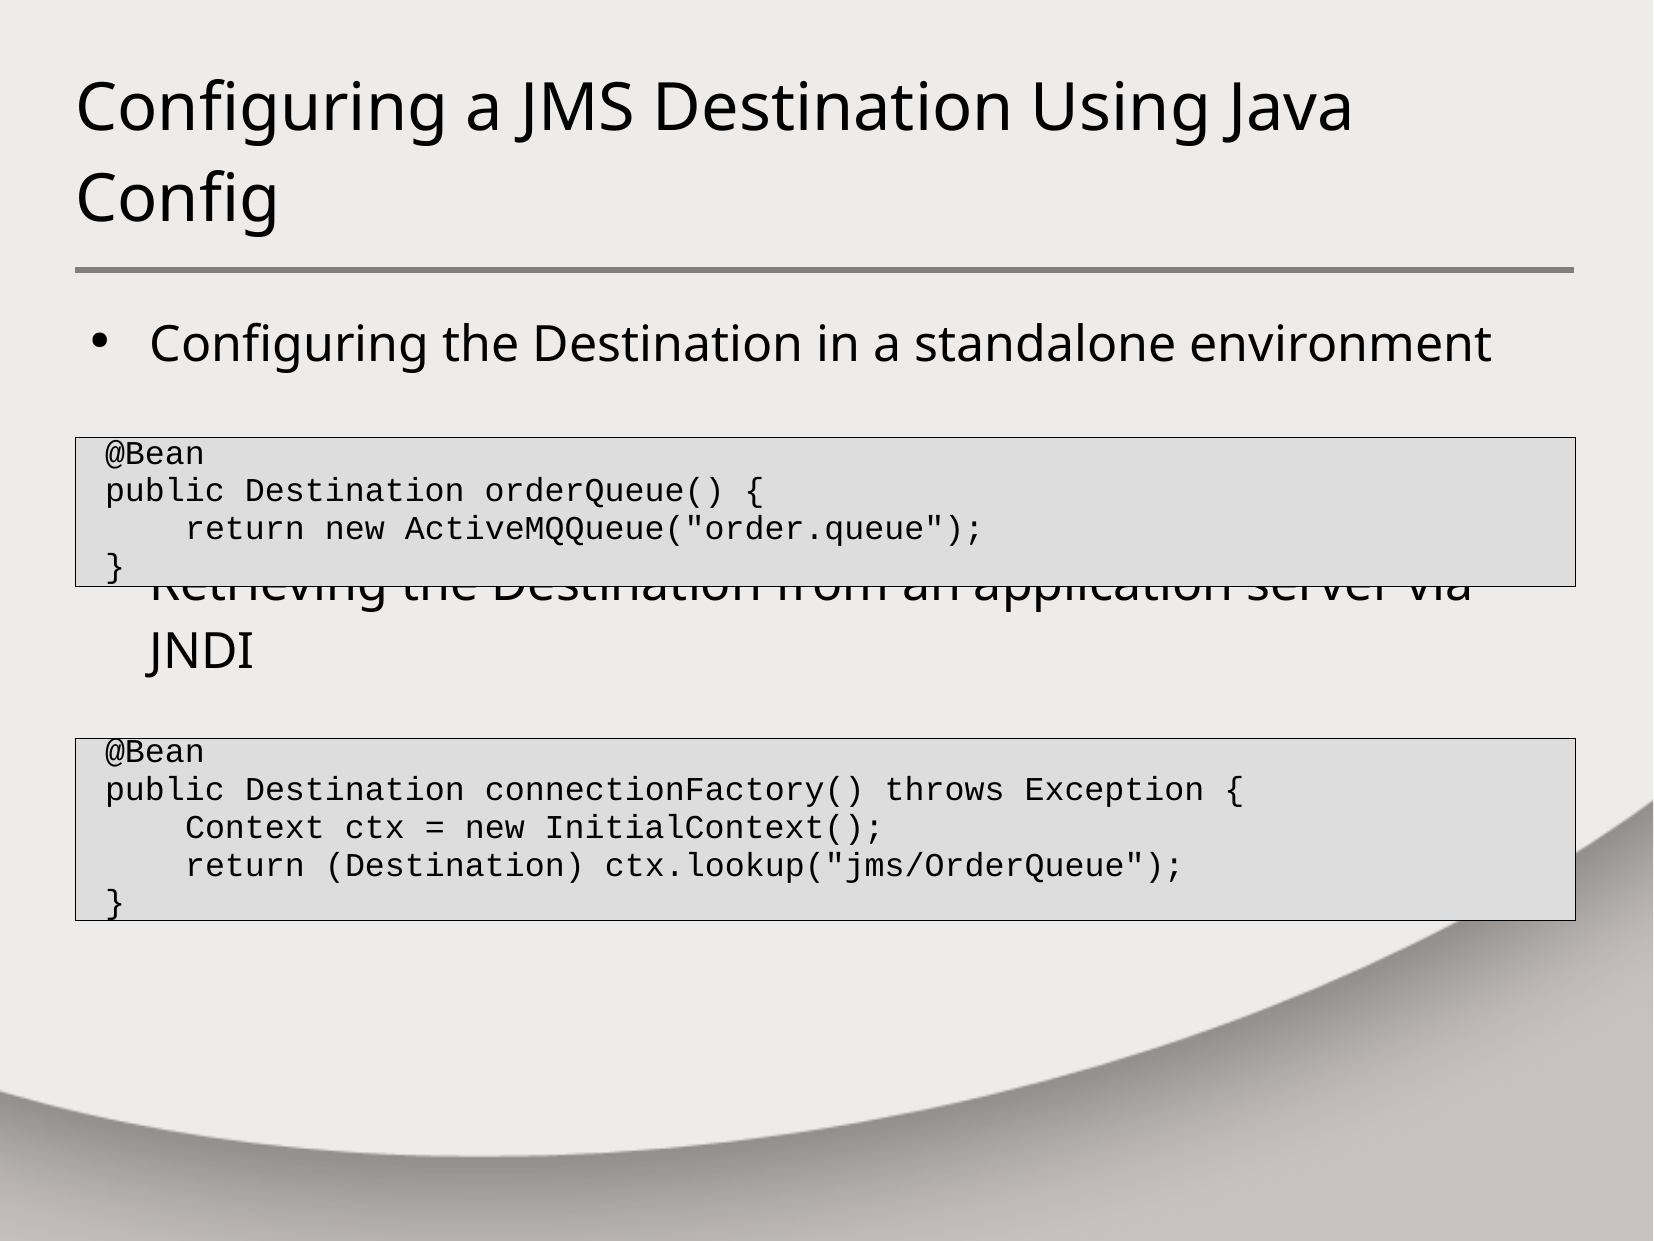

# Configuring a JMS Destination Using Java Config
Configuring the Destination in a standalone environment
Retrieving the Destination from an application server via JNDI
@Bean
public Destination orderQueue() {
 return new ActiveMQQueue("order.queue");
}
@Bean
public Destination connectionFactory() throws Exception {
 Context ctx = new InitialContext();
 return (Destination) ctx.lookup("jms/OrderQueue");
}